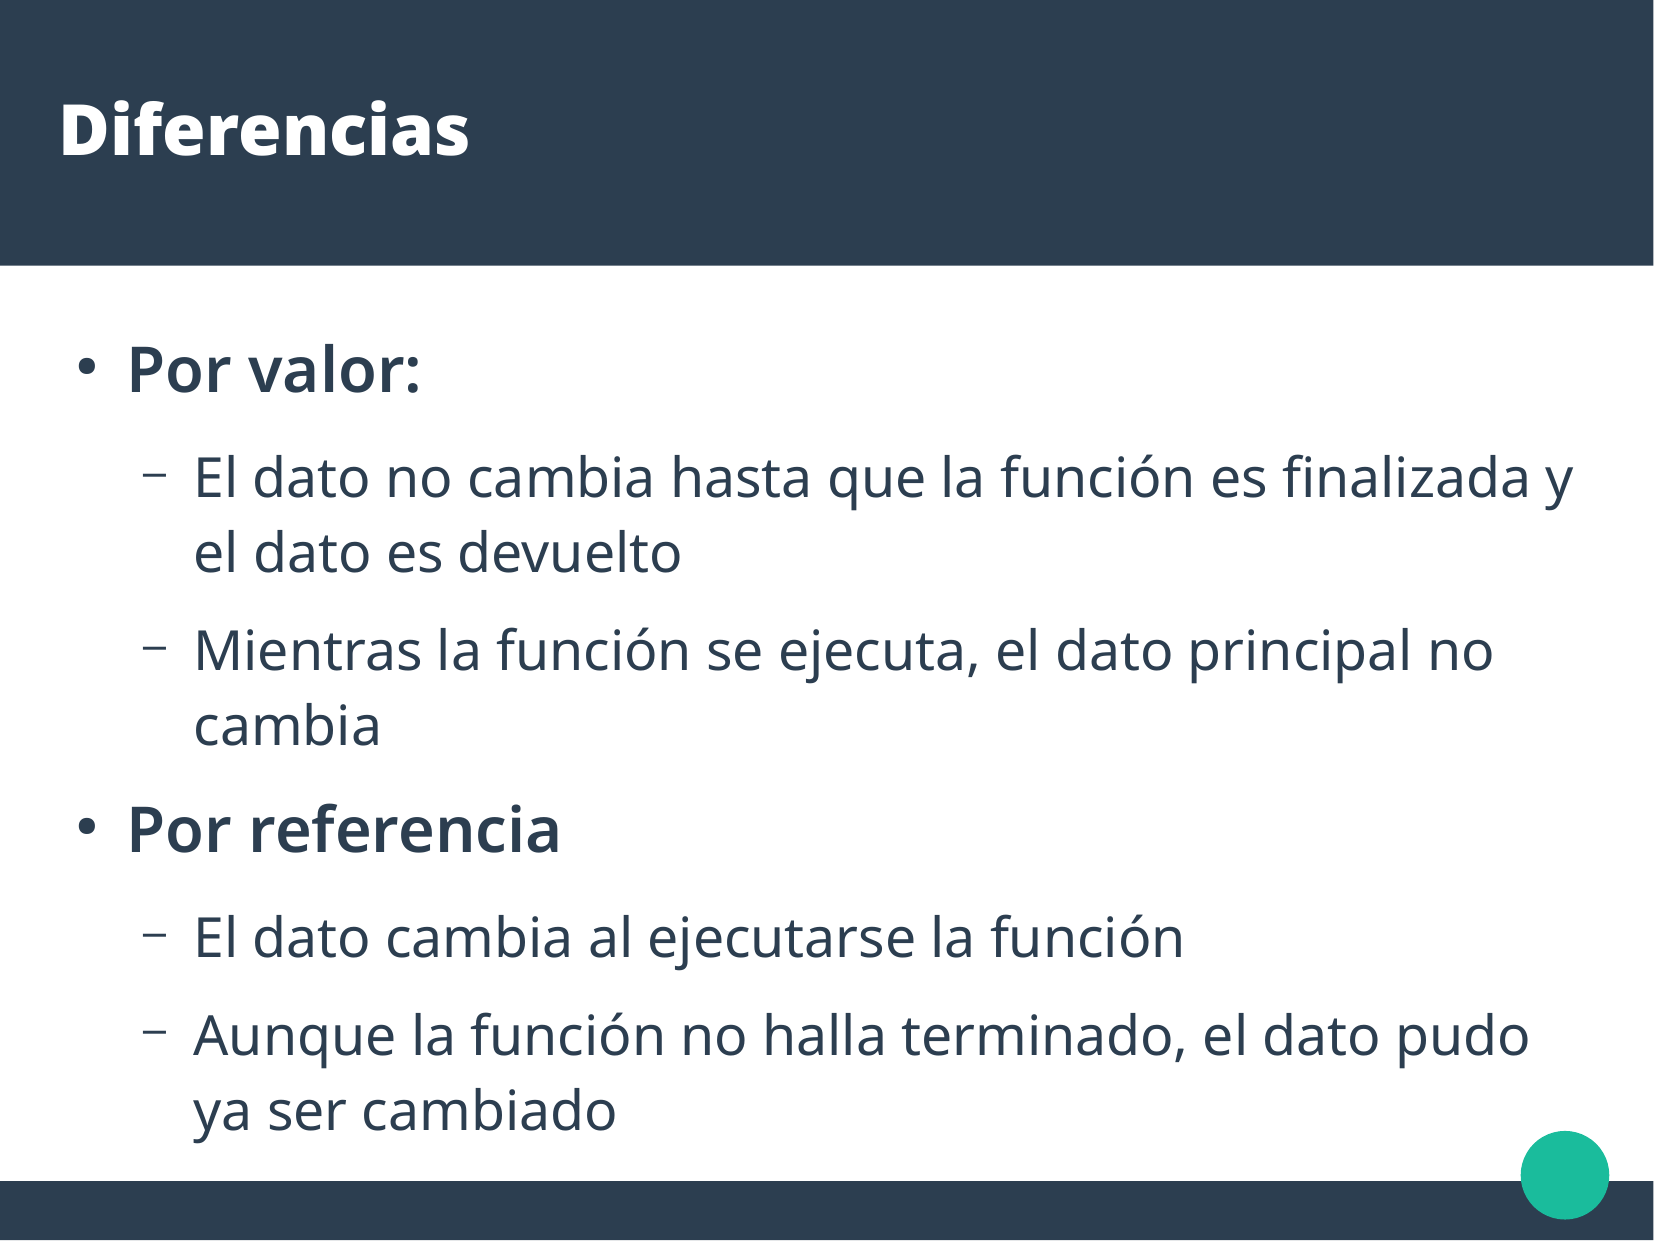

# Diferencias
Por valor:
El dato no cambia hasta que la función es finalizada y el dato es devuelto
Mientras la función se ejecuta, el dato principal no cambia
Por referencia
El dato cambia al ejecutarse la función
Aunque la función no halla terminado, el dato pudo ya ser cambiado